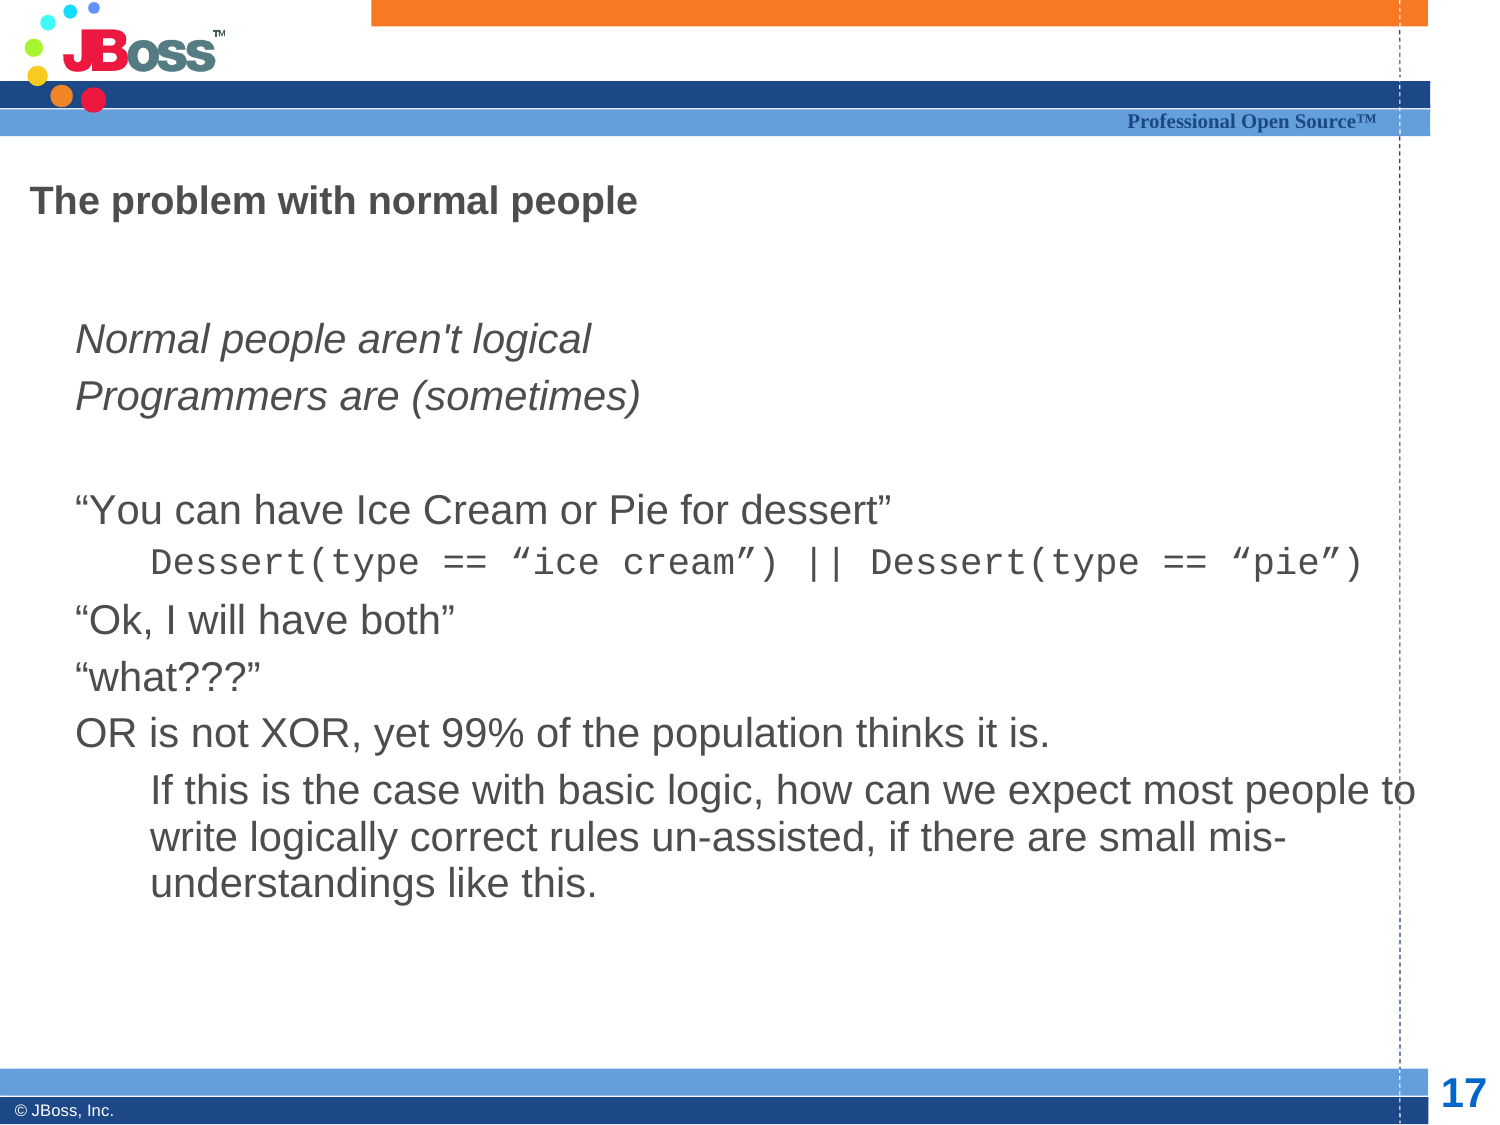

# The problem with normal people
Normal people aren't logical
Programmers are (sometimes)
“You can have Ice Cream or Pie for dessert”
Dessert(type == “ice cream”) || Dessert(type == “pie”)
“Ok, I will have both”
“what???”
OR is not XOR, yet 99% of the population thinks it is.
If this is the case with basic logic, how can we expect most people to write logically correct rules un-assisted, if there are small mis-understandings like this.